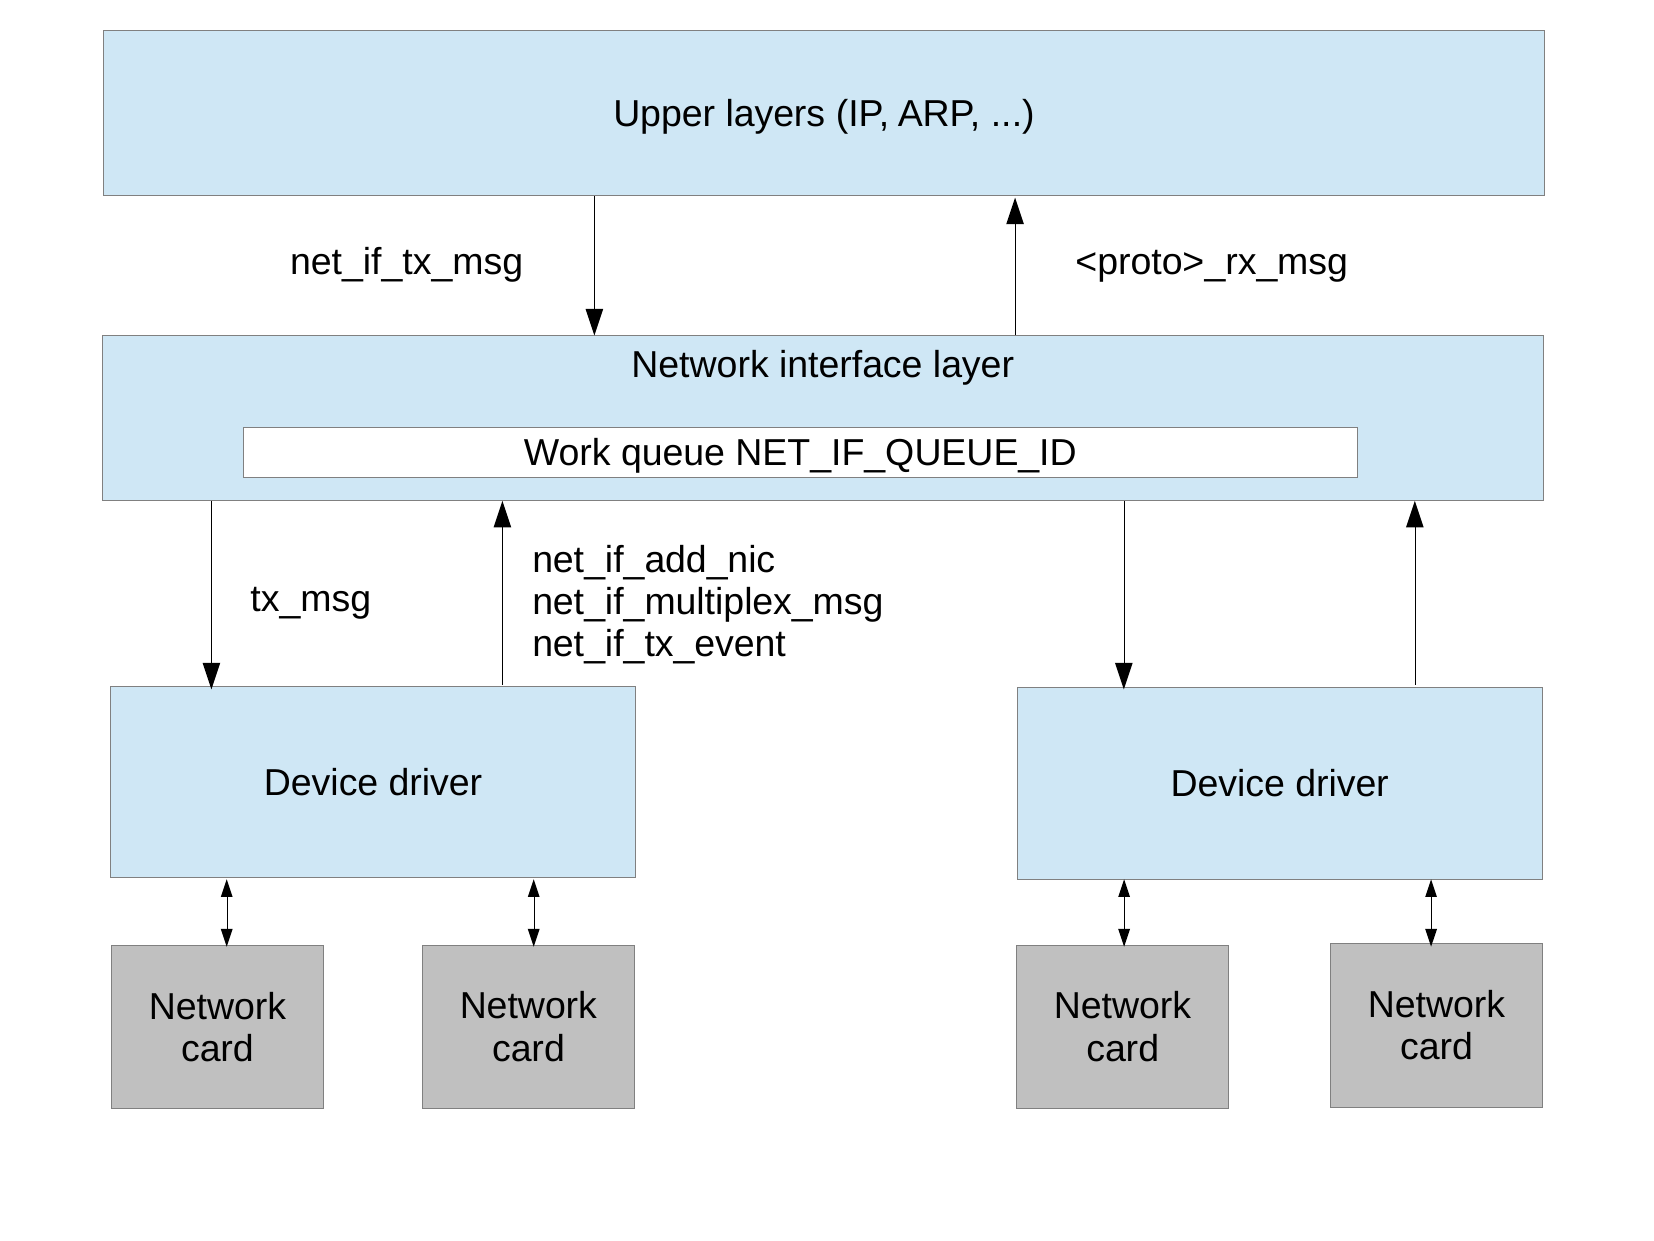

Upper layers (IP, ARP, ...)
net_if_tx_msg
<proto>_rx_msg
Network interface layer
Work queue NET_IF_QUEUE_ID
net_if_add_nic
net_if_multiplex_msg
net_if_tx_event
tx_msg
Device driver
Device driver
Network
card
Network
card
Network
card
Network
card